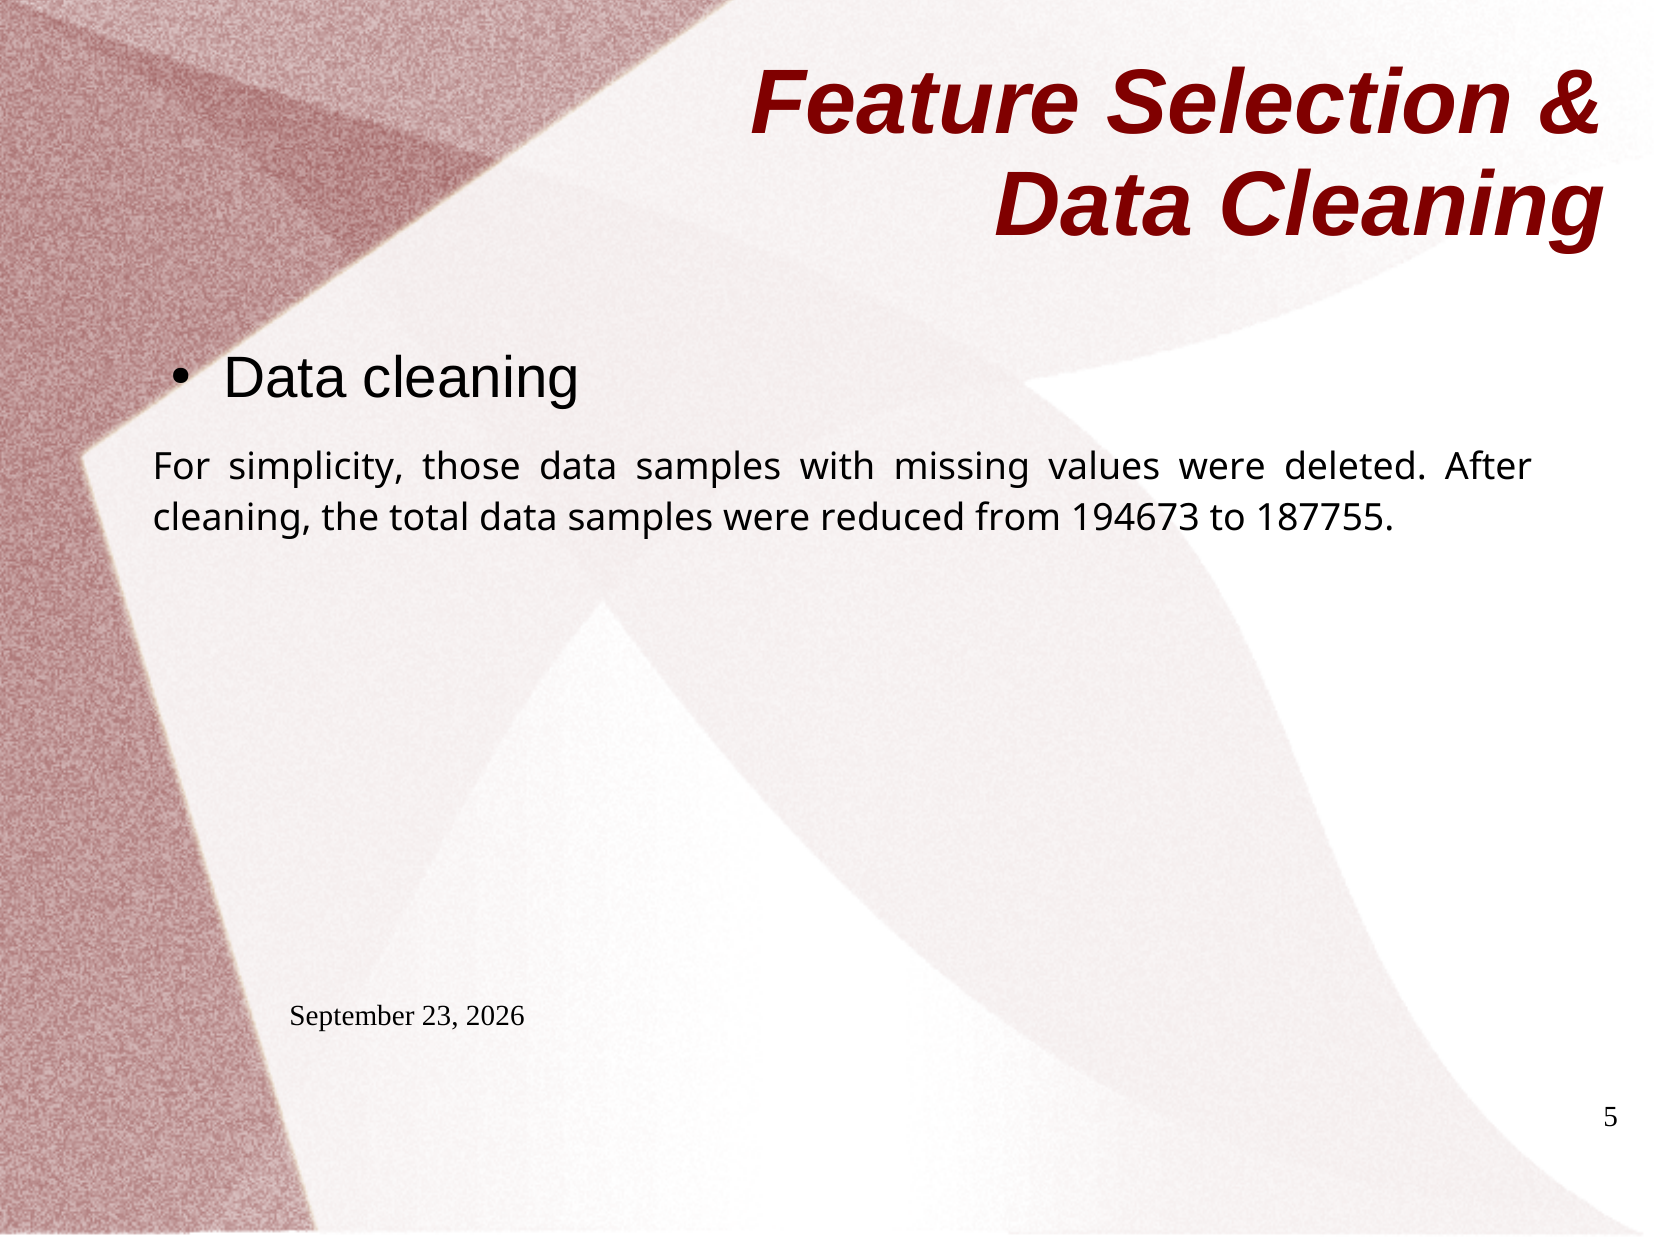

# Feature Selection & Data Cleaning
Data cleaning
For simplicity, those data samples with missing values were deleted. After cleaning, the total data samples were reduced from 194673 to 187755.
5